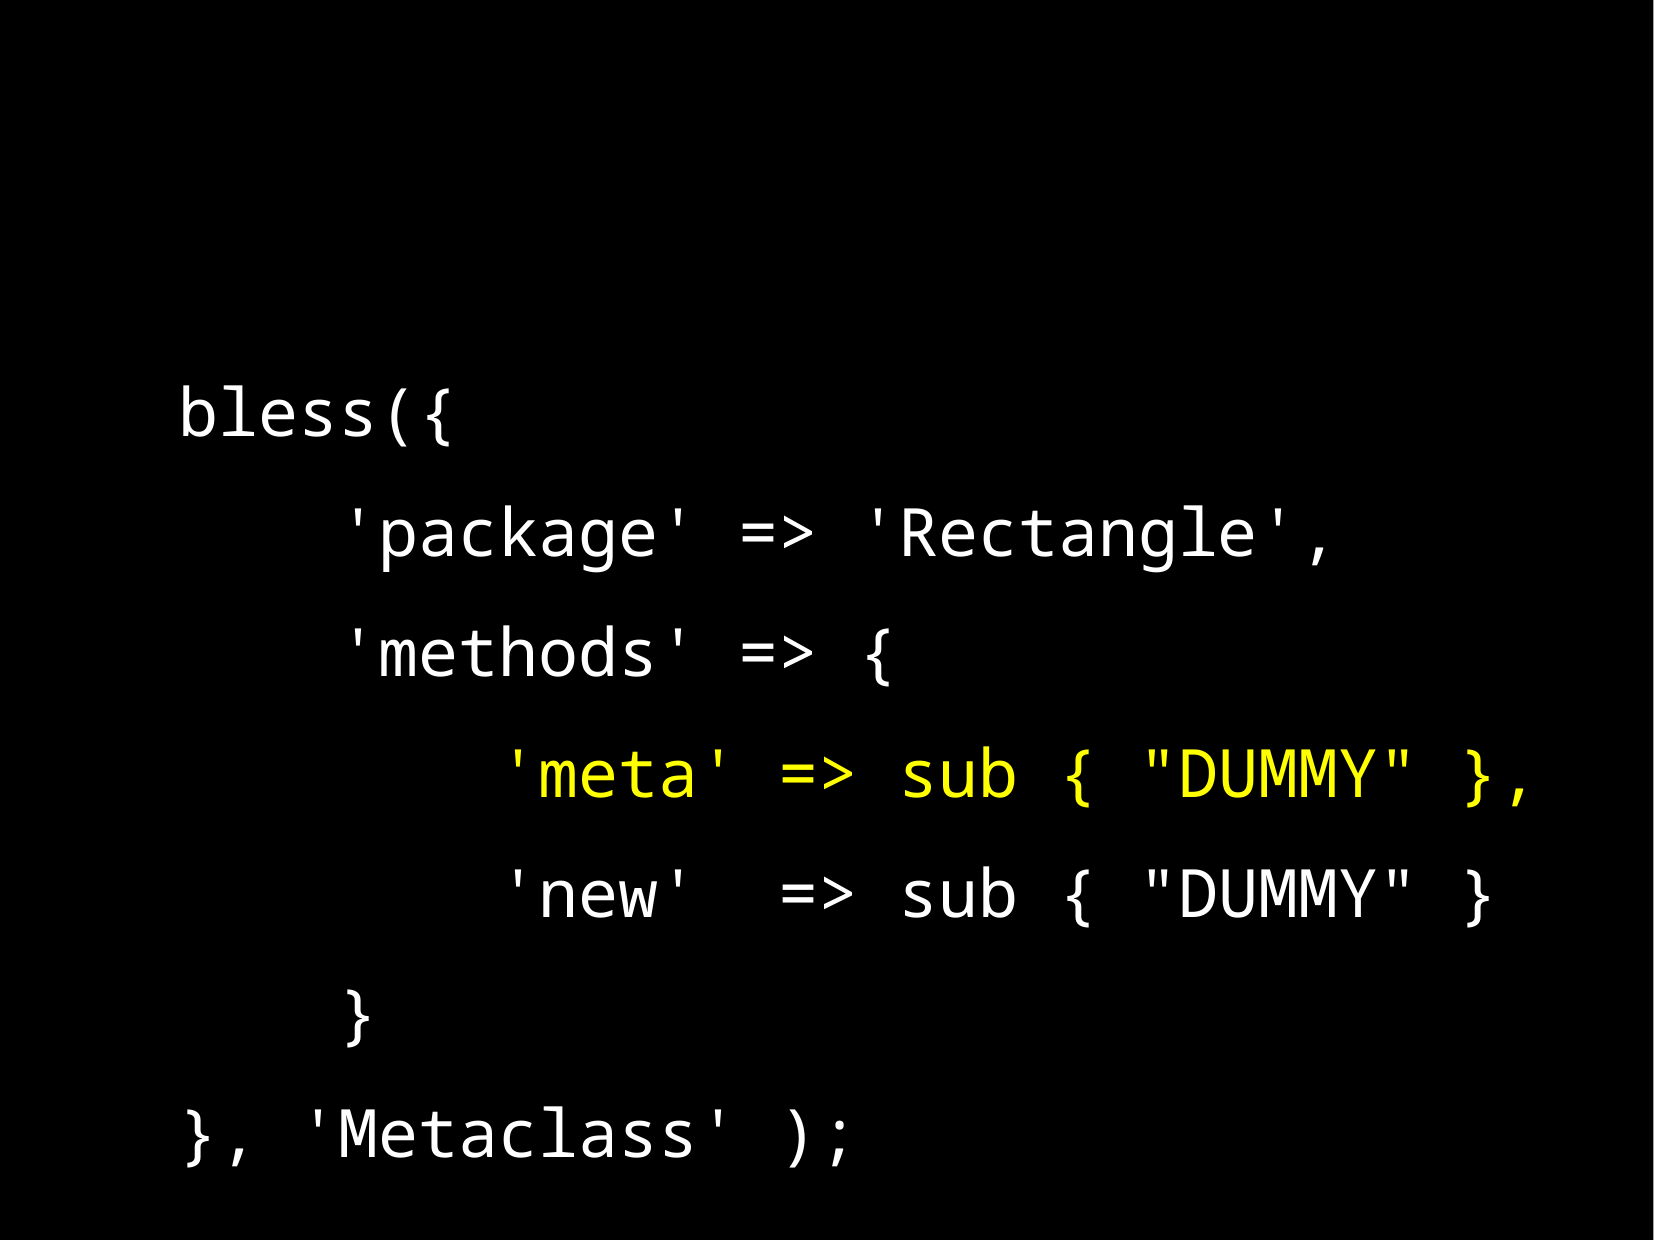

#
bless({
 'package' => 'Rectangle',
 'methods' => {
 'meta' => sub { "DUMMY" },
 'new' => sub { "DUMMY" }
 }
}, 'Metaclass' );